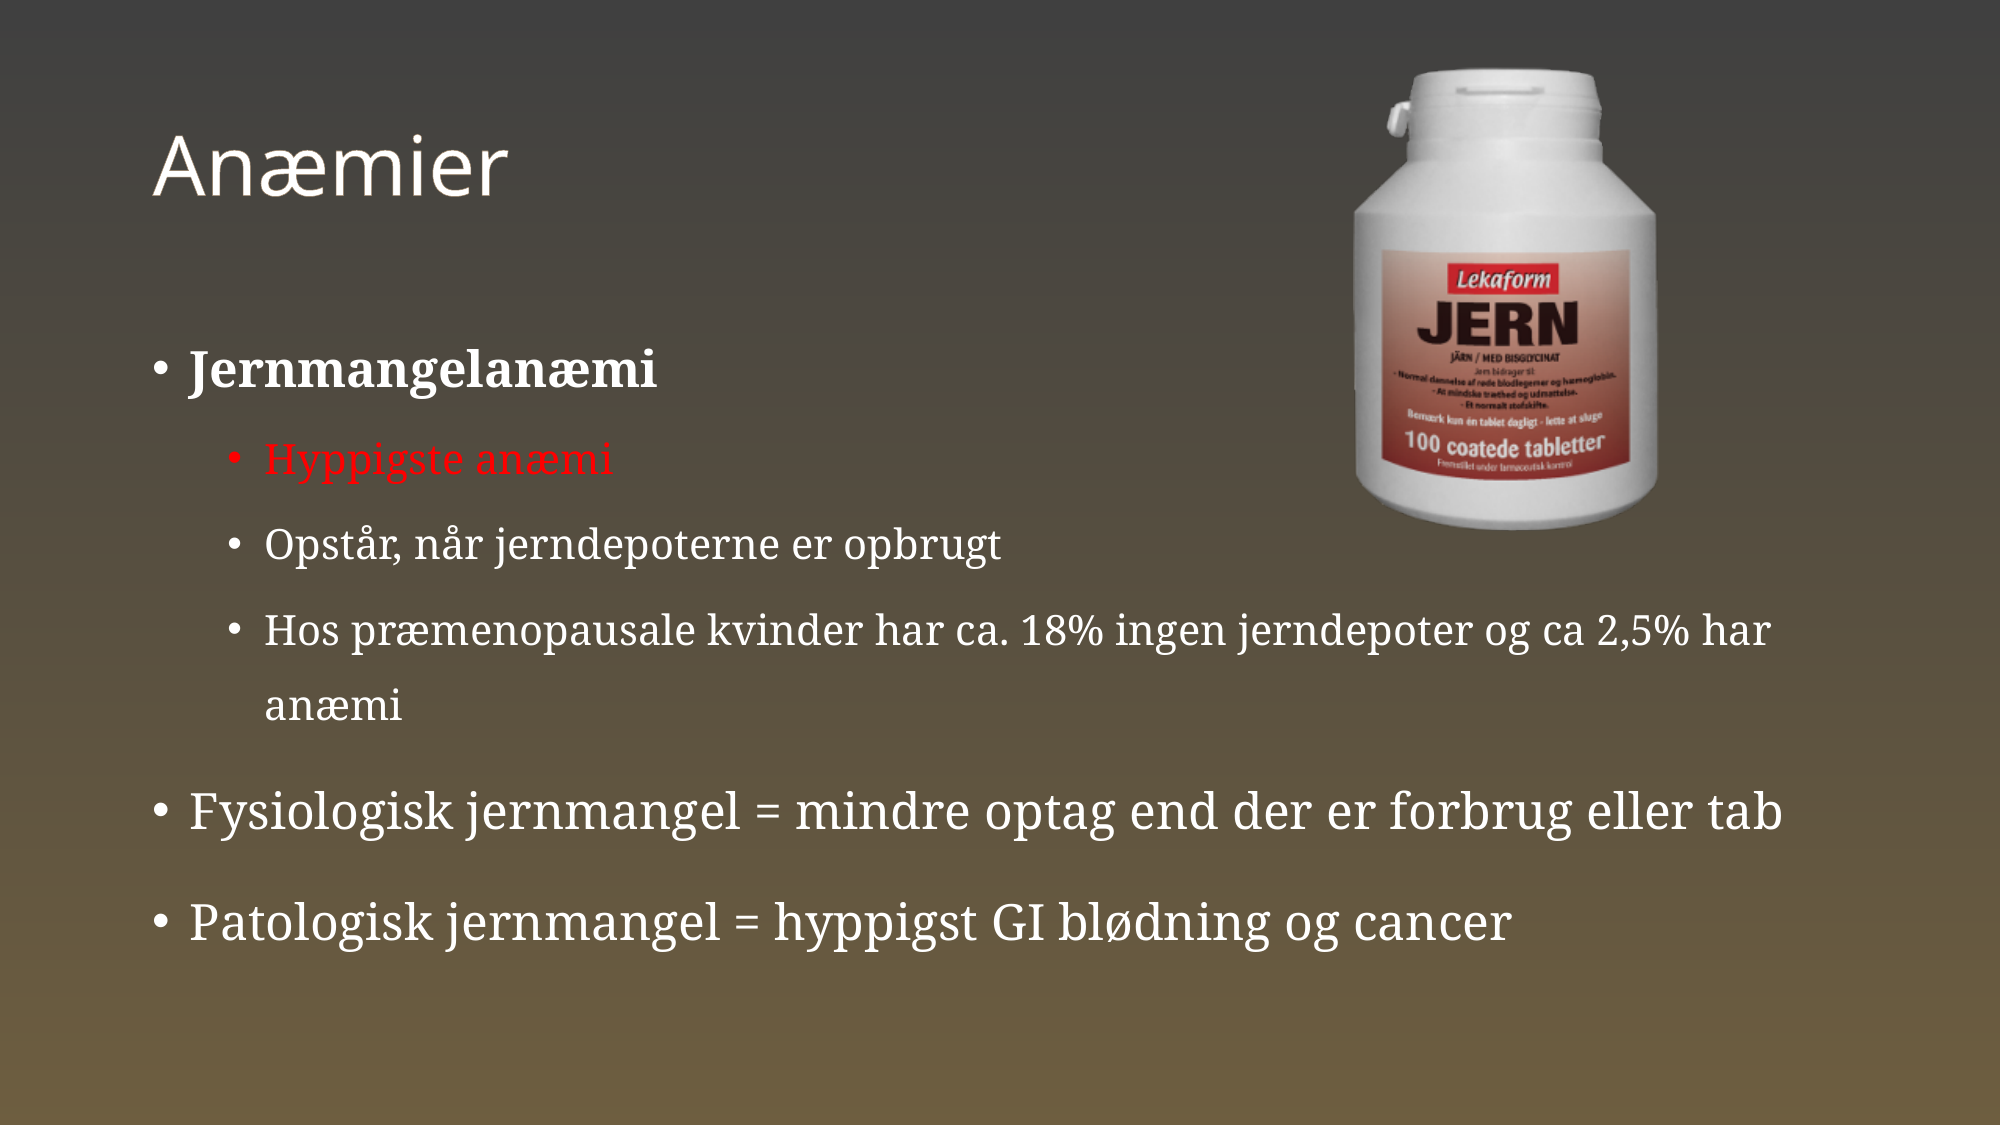

# Anæmier
Jernmangelanæmi
Hyppigste anæmi
Opstår, når jerndepoterne er opbrugt
Hos præmenopausale kvinder har ca. 18% ingen jerndepoter og ca 2,5% har anæmi
Fysiologisk jernmangel = mindre optag end der er forbrug eller tab
Patologisk jernmangel = hyppigst GI blødning og cancer